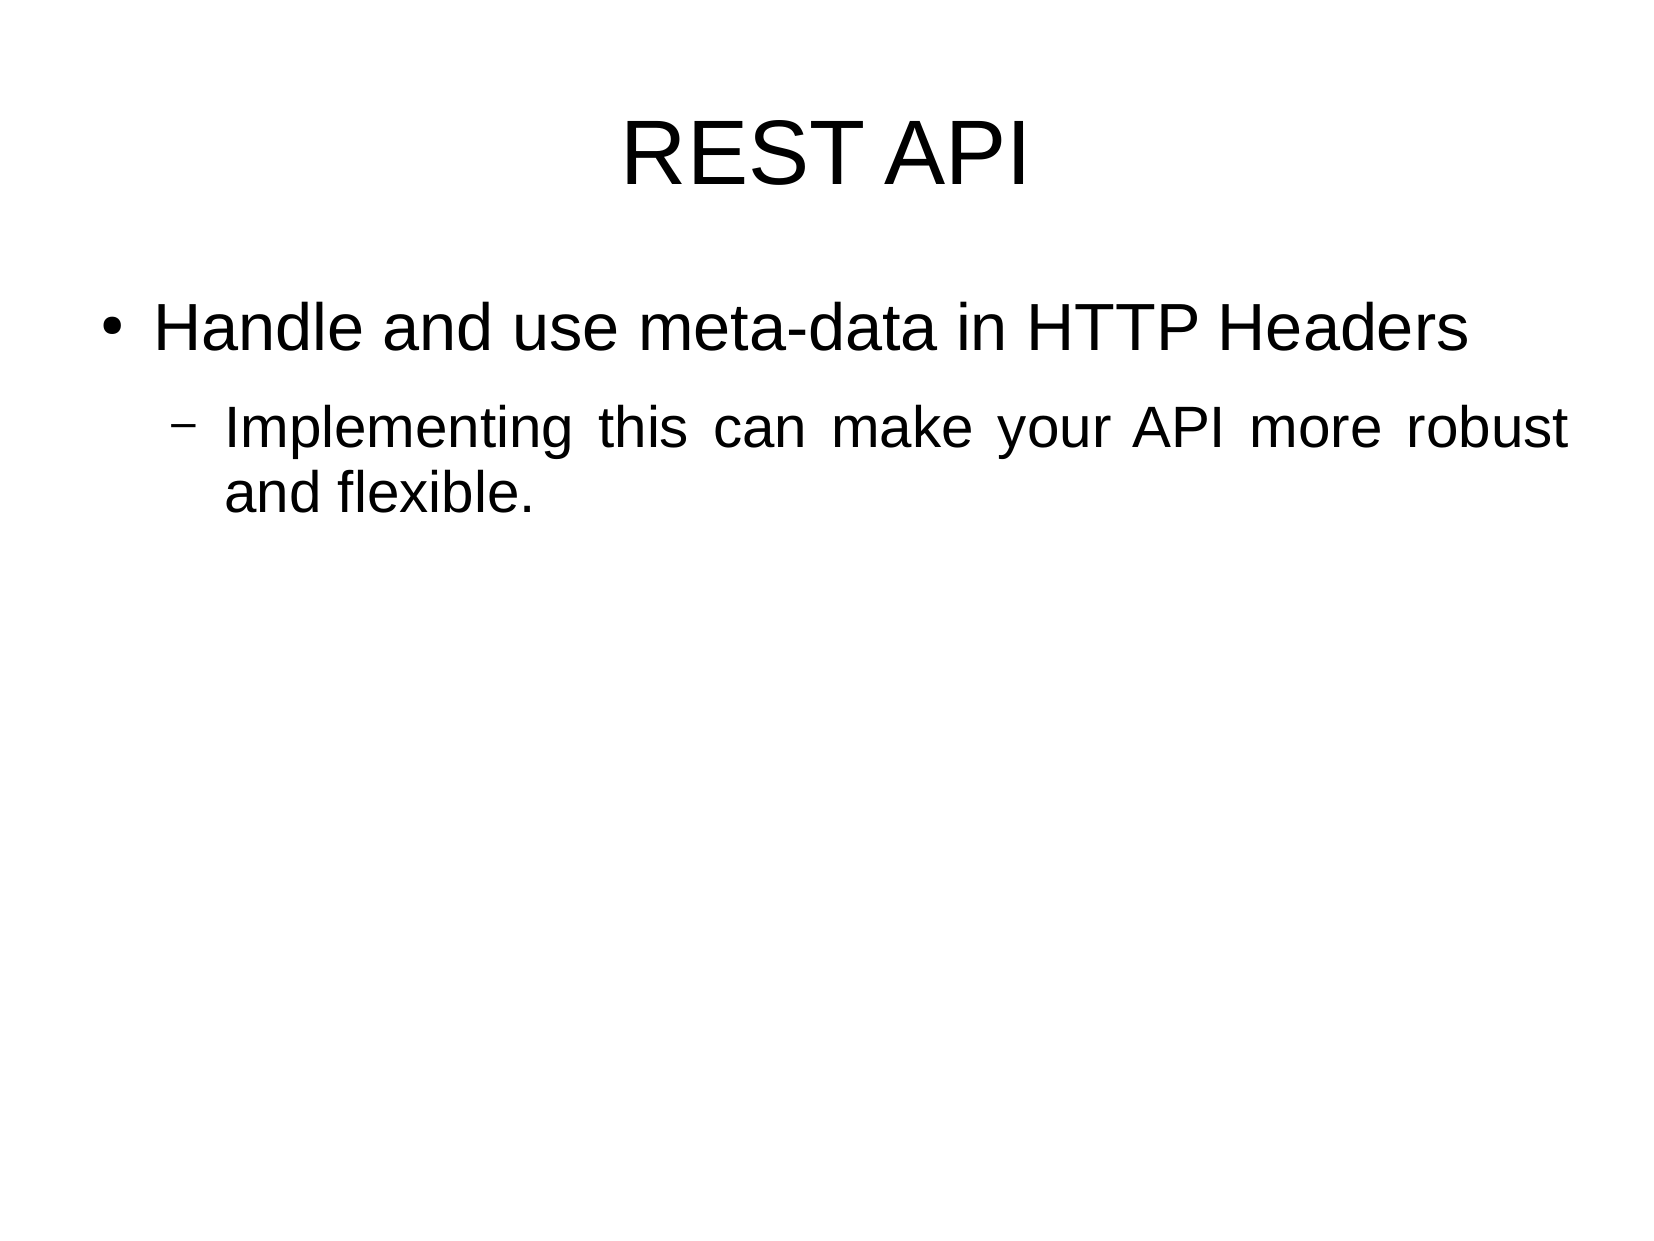

# REST API
Handle and use meta-data in HTTP Headers
Implementing this can make your API more robust and flexible.